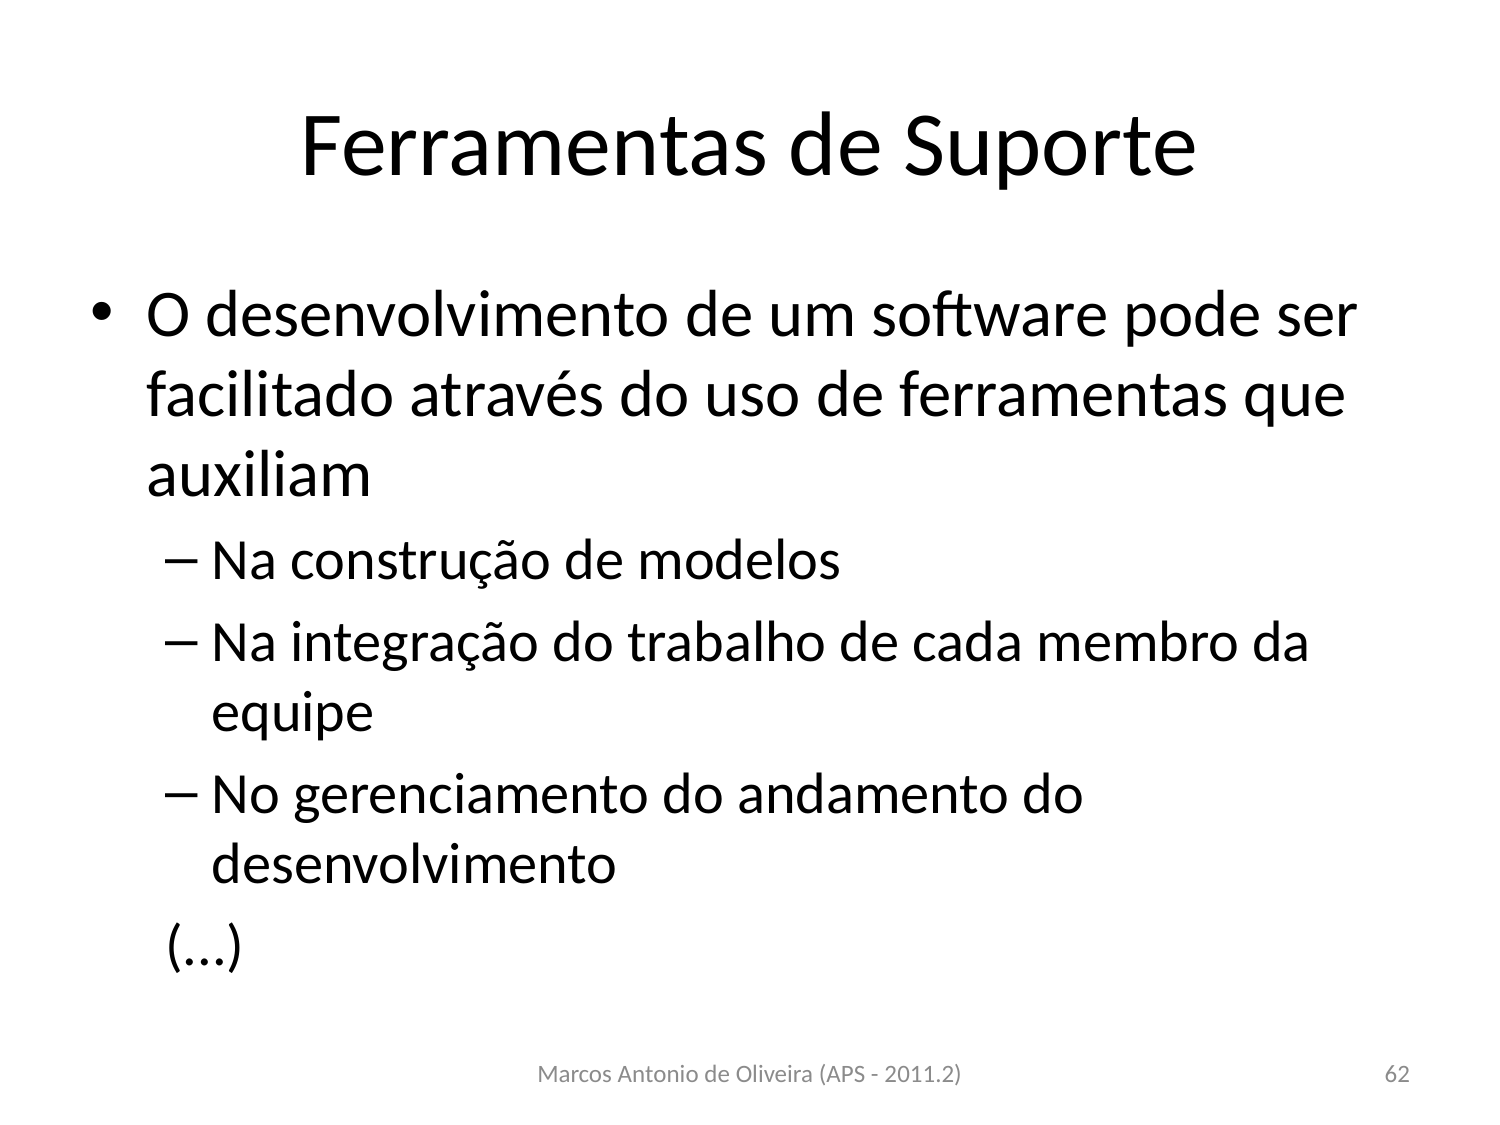

# Ferramentas de Suporte
O desenvolvimento de um software pode ser facilitado através do uso de ferramentas que auxiliam
Na construção de modelos
Na integração do trabalho de cada membro da equipe
No gerenciamento do andamento do desenvolvimento
(...)
Marcos Antonio de Oliveira (APS - 2011.2)